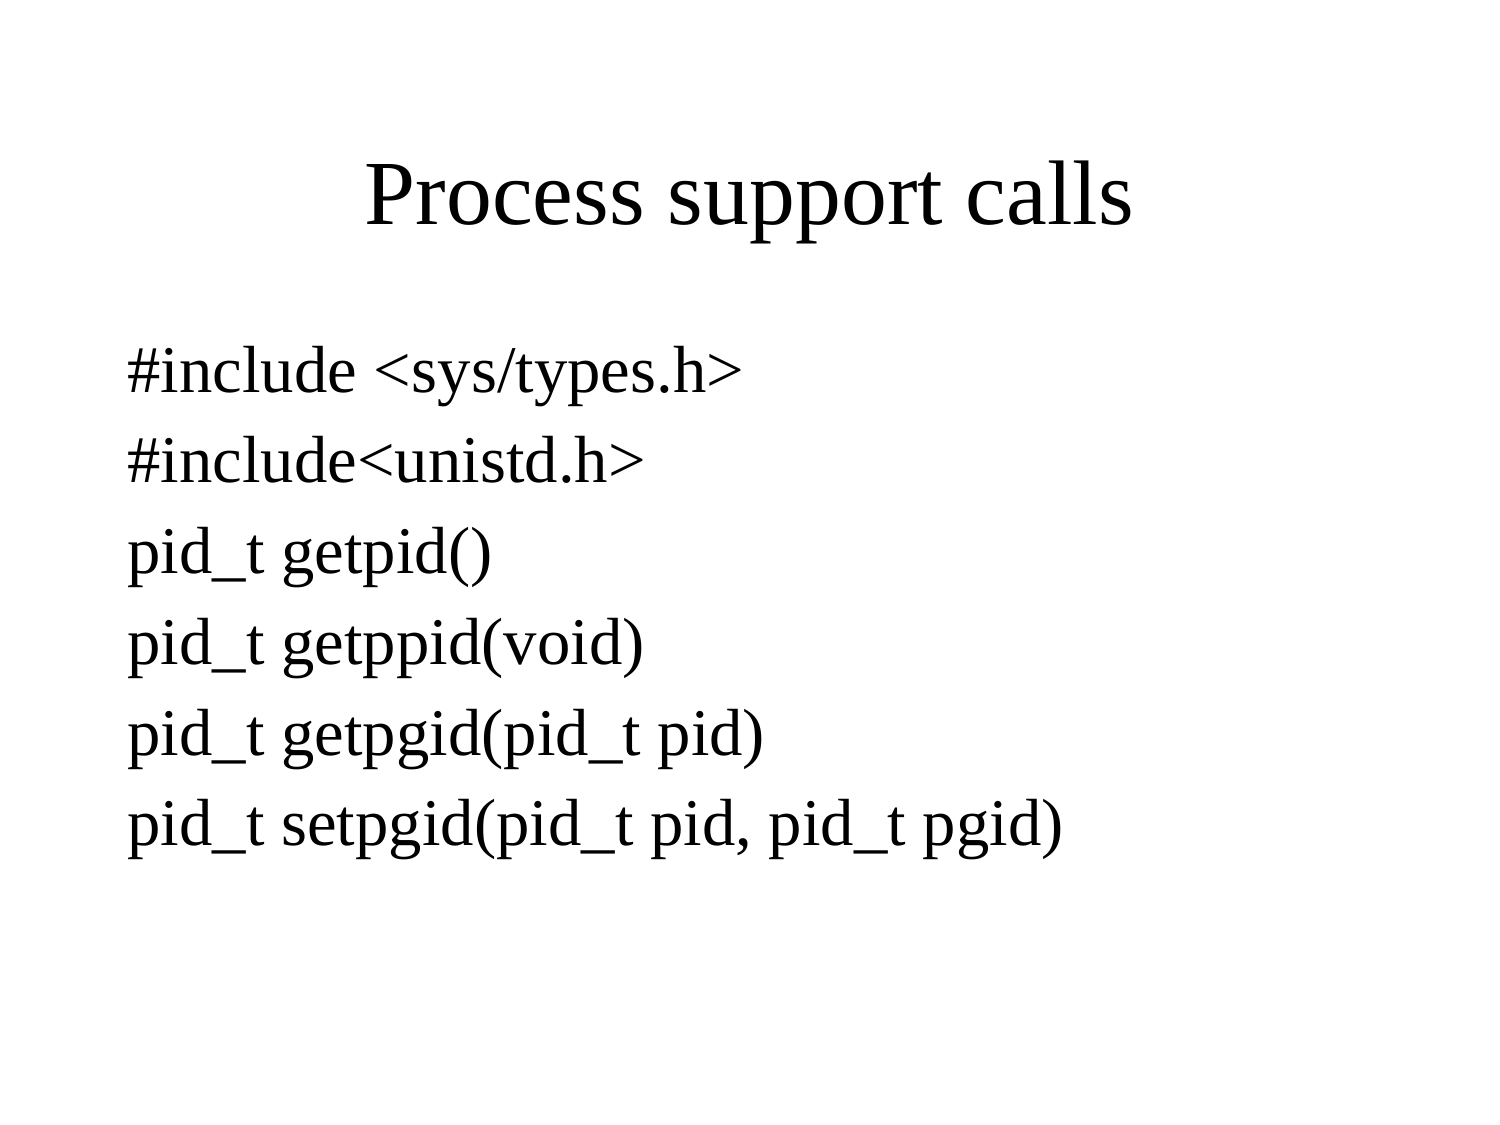

# Process support calls
#include <sys/types.h>
#include<unistd.h>
pid_t getpid()
pid_t getppid(void)
pid_t getpgid(pid_t pid)
pid_t setpgid(pid_t pid, pid_t pgid)